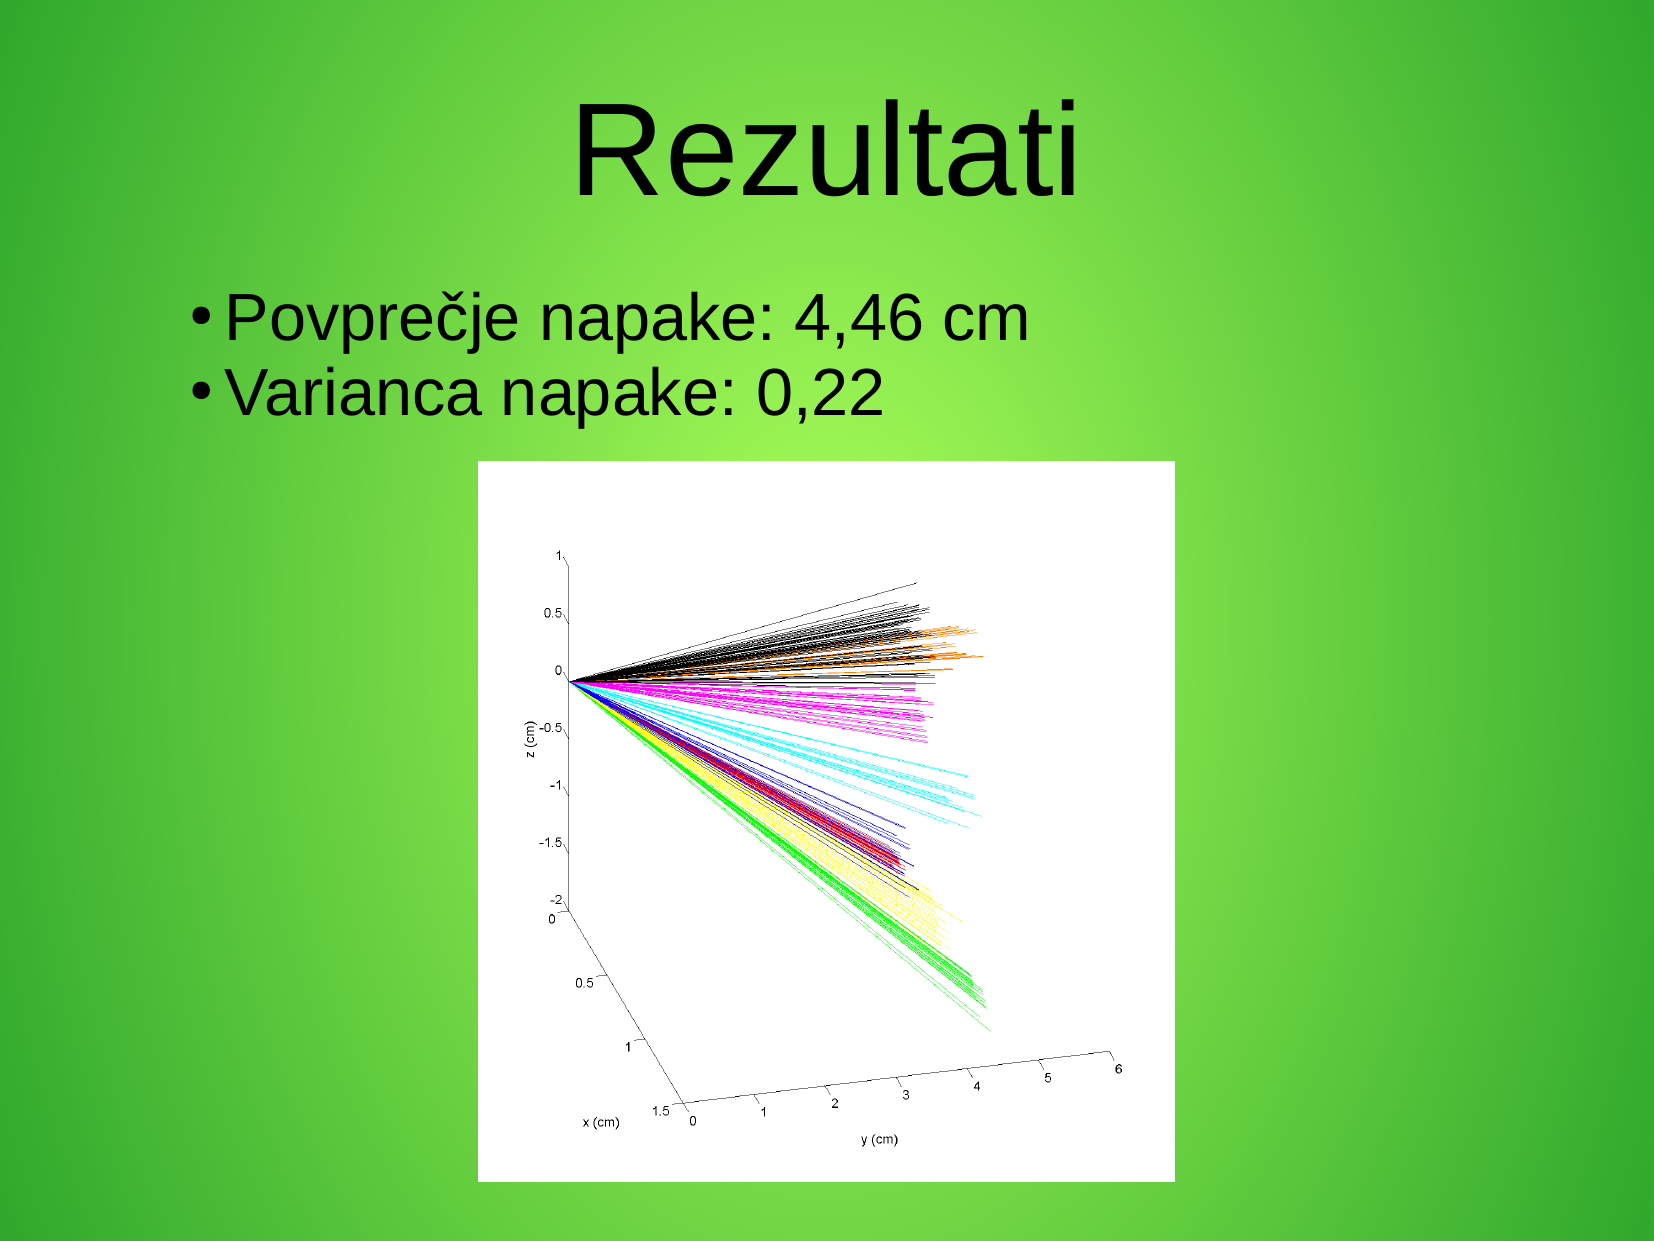

# Rezultati
Povprečje napake: 4,46 cm
Varianca napake: 0,22